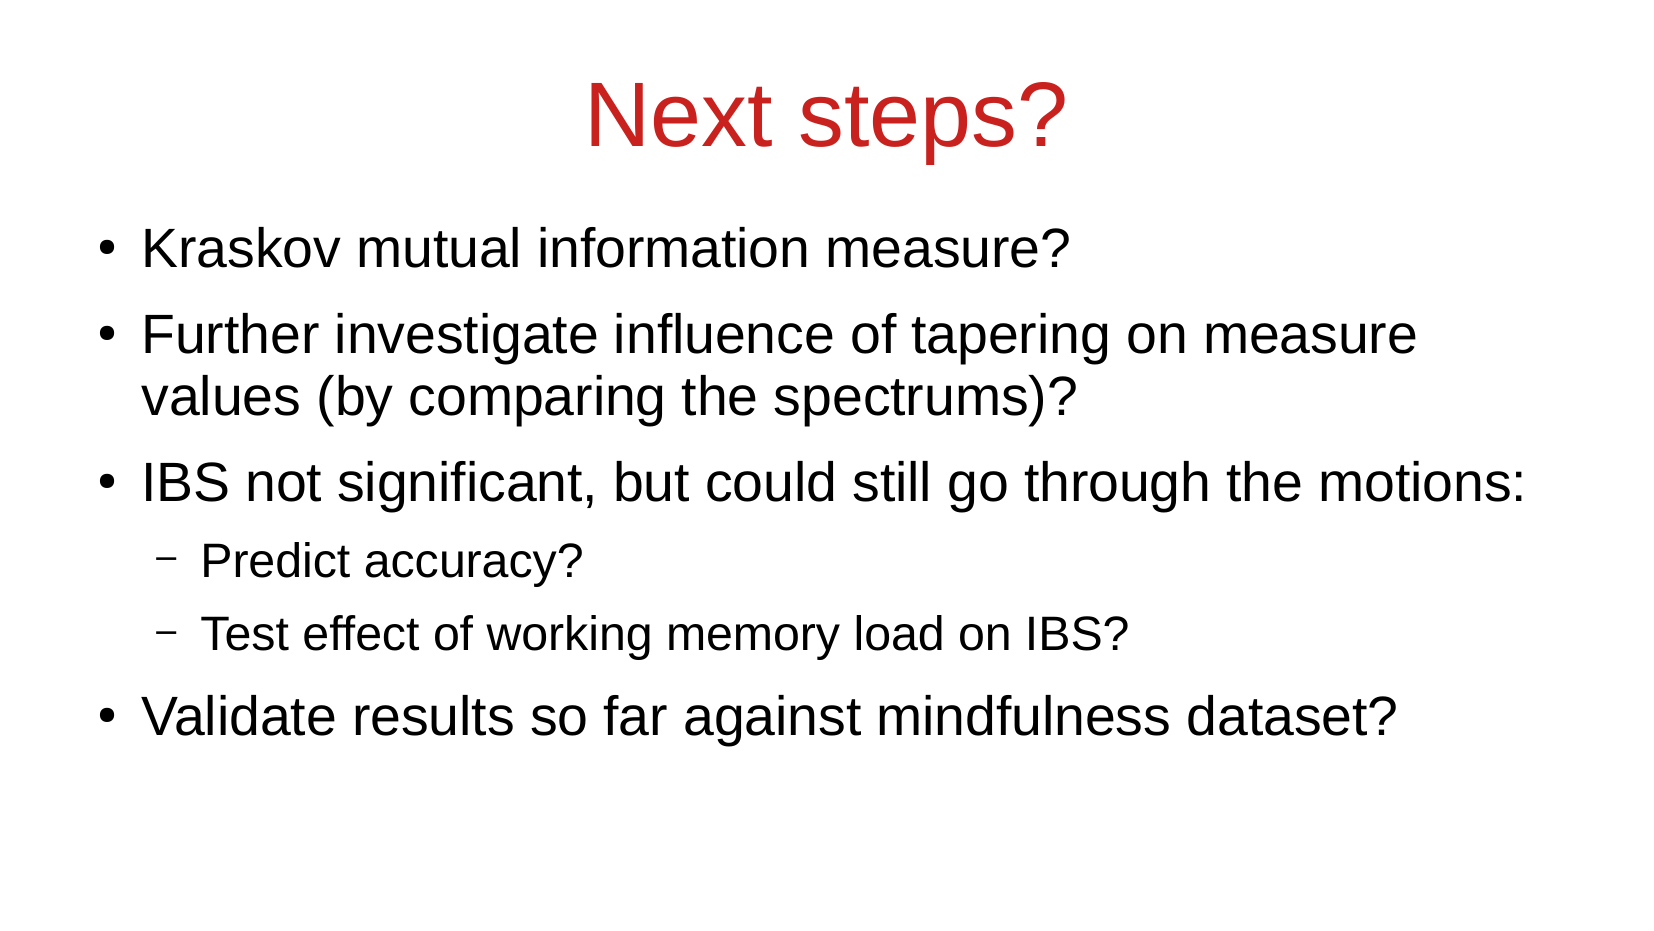

# Next steps?
Kraskov mutual information measure?
Further investigate influence of tapering on measure values (by comparing the spectrums)?
IBS not significant, but could still go through the motions:
Predict accuracy?
Test effect of working memory load on IBS?
Validate results so far against mindfulness dataset?